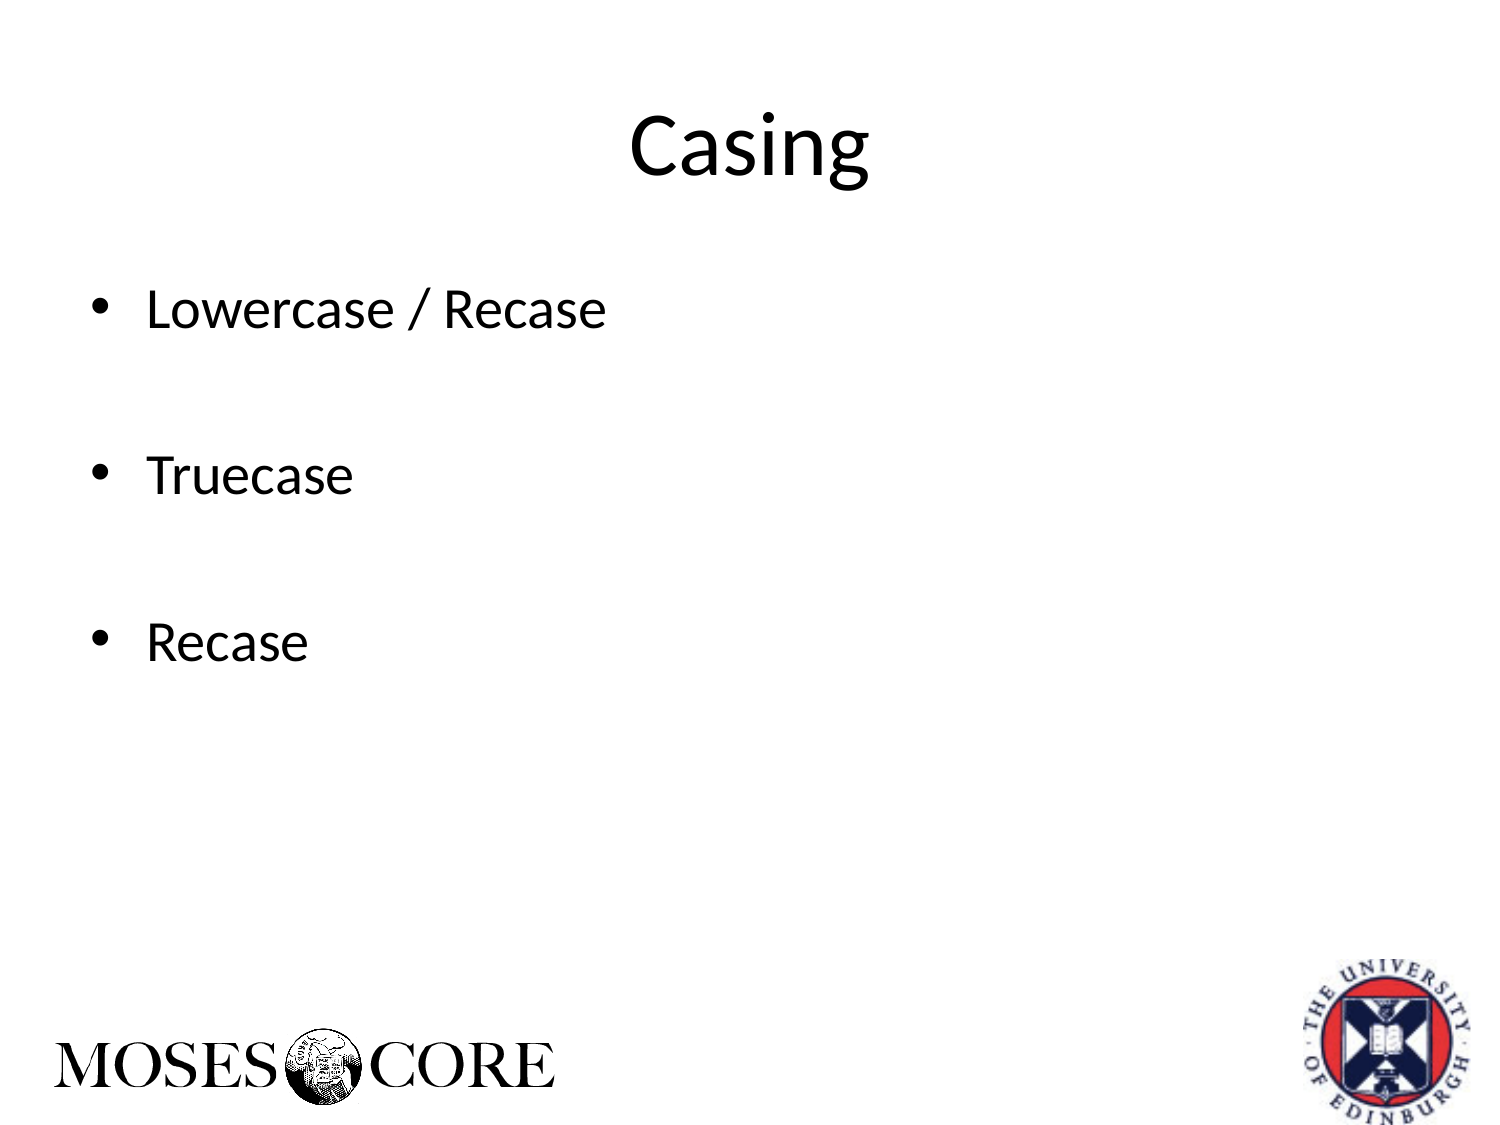

# Casing
Lowercase / Recase
Truecase
Recase